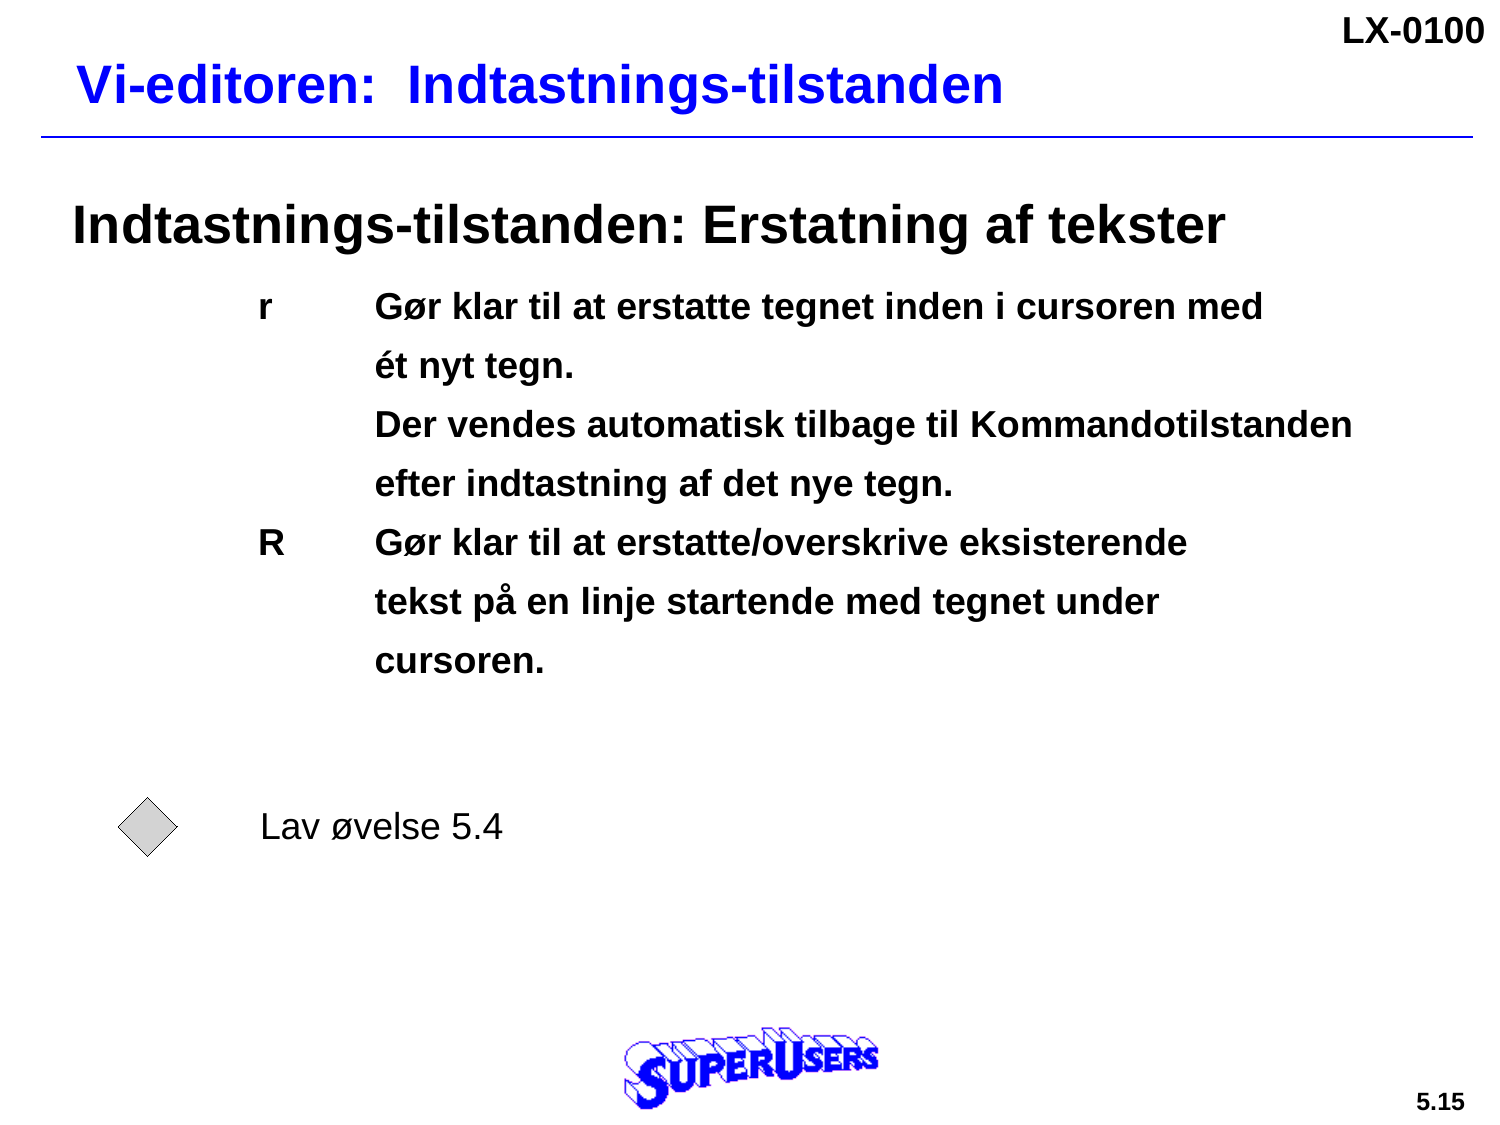

# Vi-editoren: Indtastnings-tilstanden
Indtastnings-tilstanden: Erstatning af tekster
 	r 	Gør klar til at erstatte tegnet inden i cursoren med
 		ét nyt tegn.
 		Der vendes automatisk tilbage til Kommandotilstanden
 		efter indtastning af det nye tegn.
 	R 	Gør klar til at erstatte/overskrive eksisterende
 		tekst på en linje startende med tegnet under
 		cursoren.
Lav øvelse 5.4